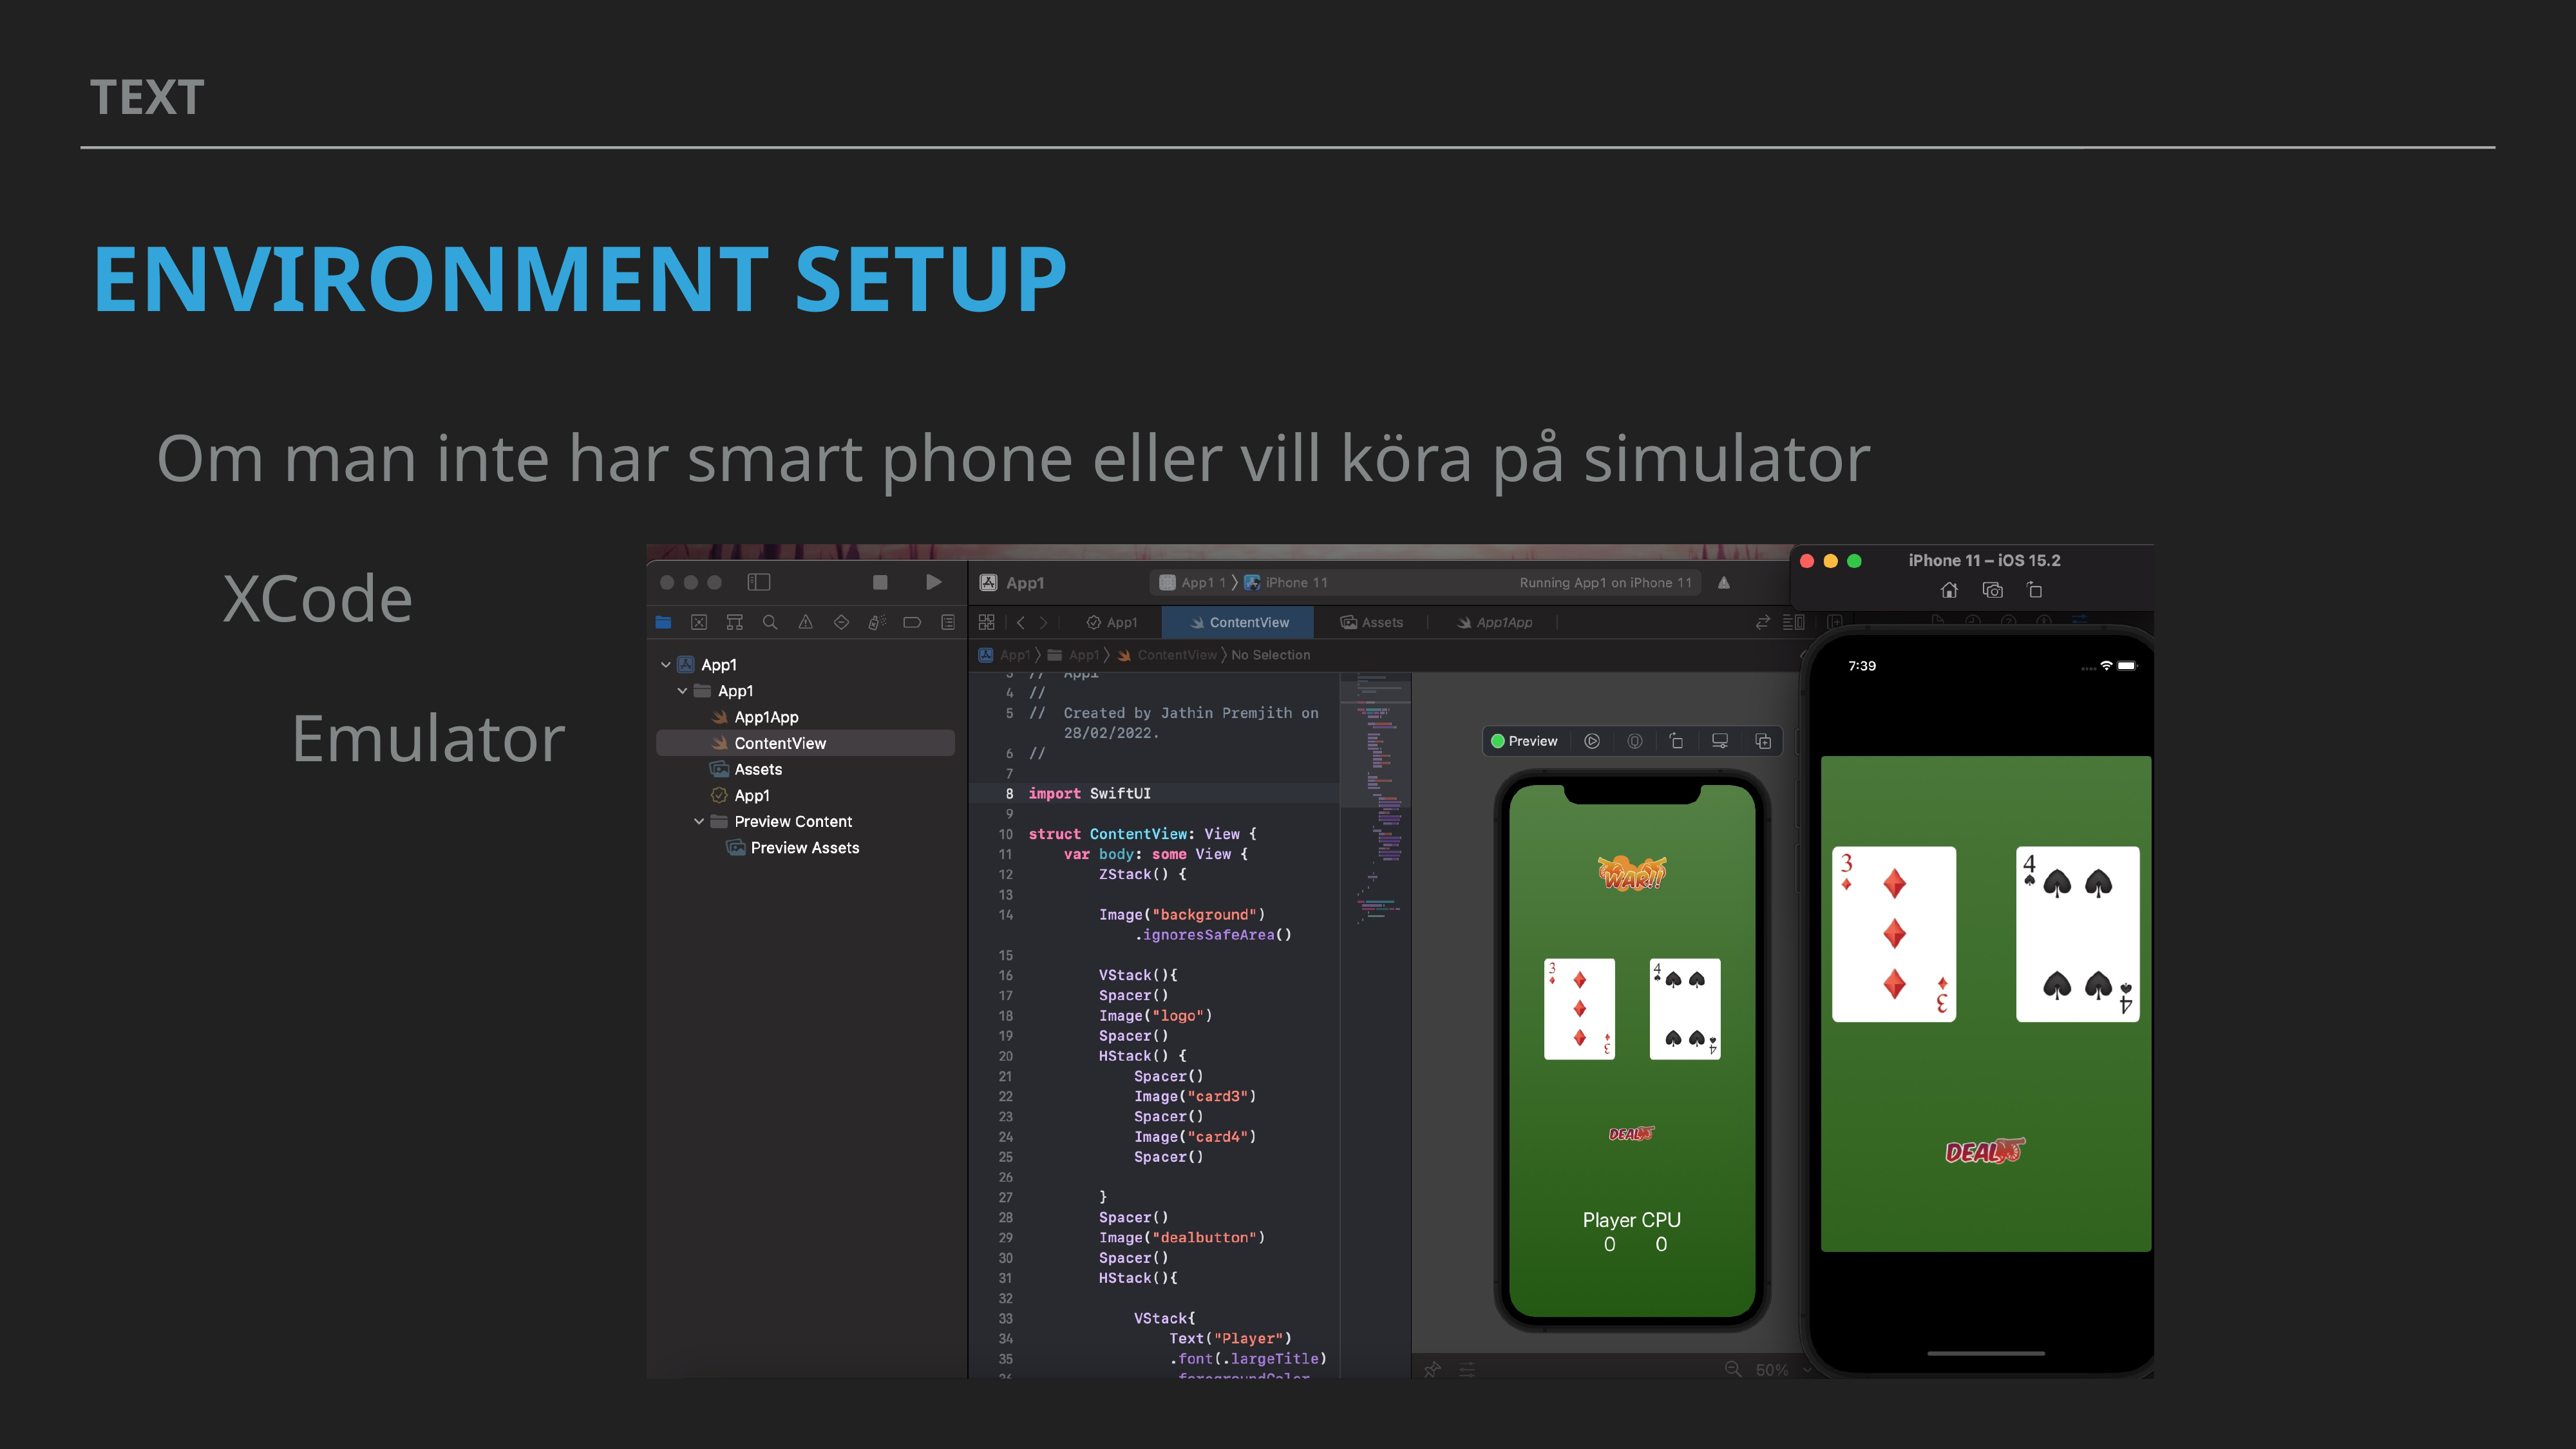

Environment Setup
Om man inte har smart phone eller vill köra på simulator
XCode
Emulator